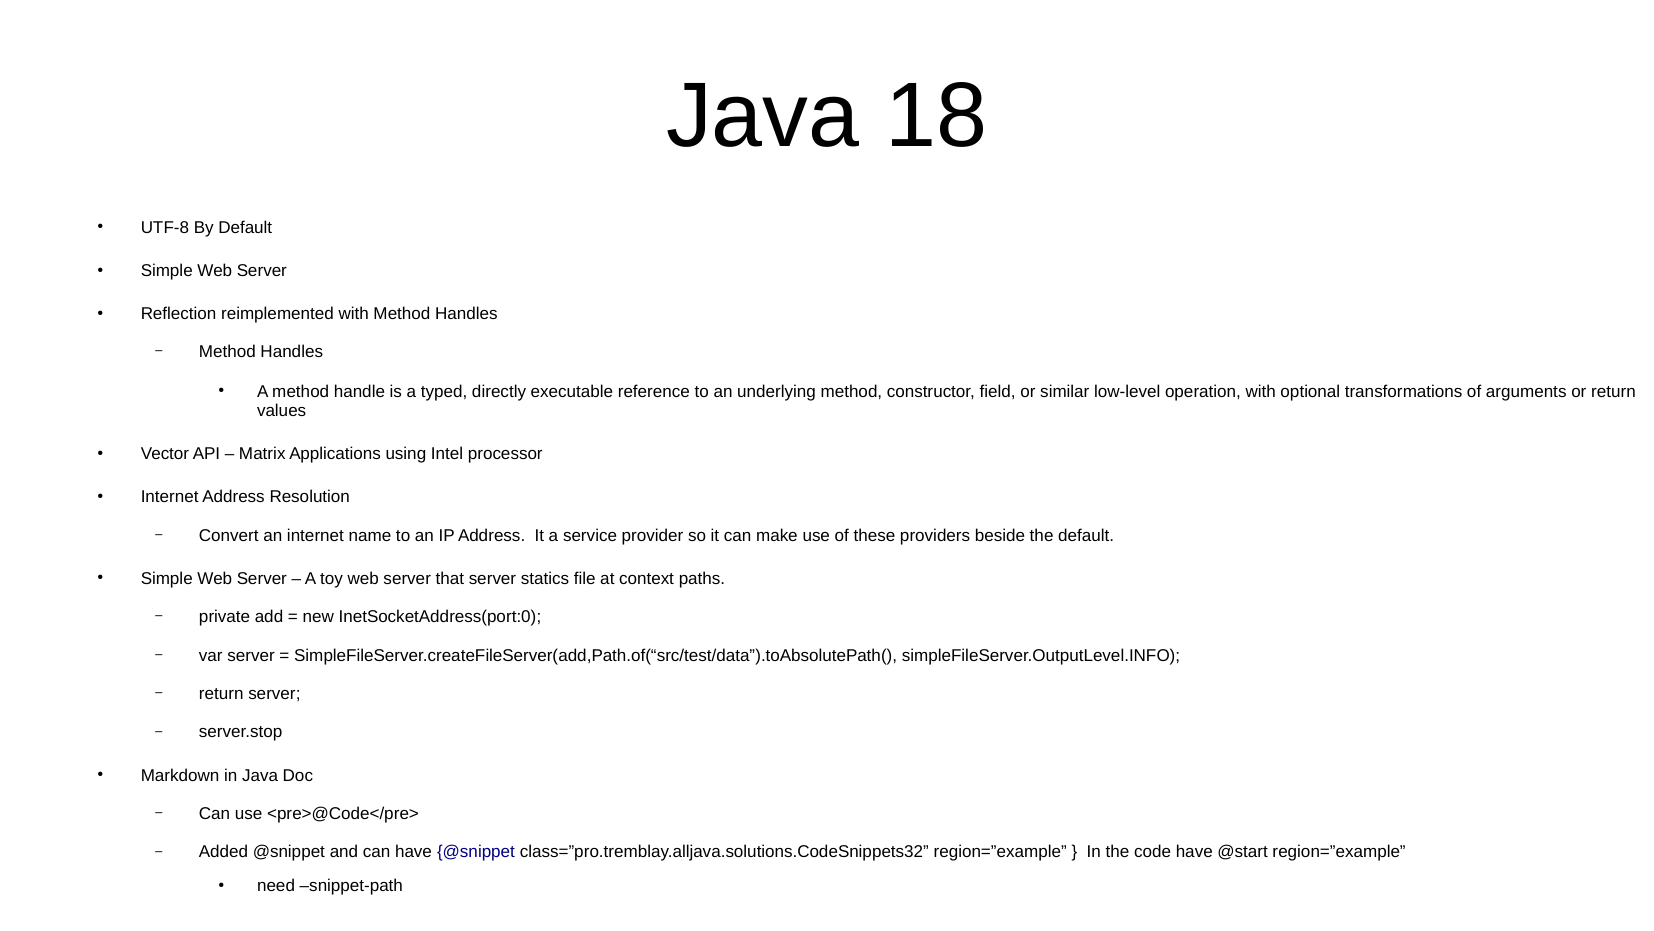

# Java 18
UTF-8 By Default
Simple Web Server
Reflection reimplemented with Method Handles
Method Handles
A method handle is a typed, directly executable reference to an underlying method, constructor, field, or similar low-level operation, with optional transformations of arguments or return values
Vector API – Matrix Applications using Intel processor
Internet Address Resolution
Convert an internet name to an IP Address. It a service provider so it can make use of these providers beside the default.
Simple Web Server – A toy web server that server statics file at context paths.
private add = new InetSocketAddress(port:0);
var server = SimpleFileServer.createFileServer(add,Path.of(“src/test/data”).toAbsolutePath(), simpleFileServer.OutputLevel.INFO);
return server;
server.stop
Markdown in Java Doc
Can use <pre>@Code</pre>
Added @snippet and can have {@snippet class=”pro.tremblay.alljava.solutions.CodeSnippets32” region=”example” } In the code have @start region=”example”
need –snippet-path